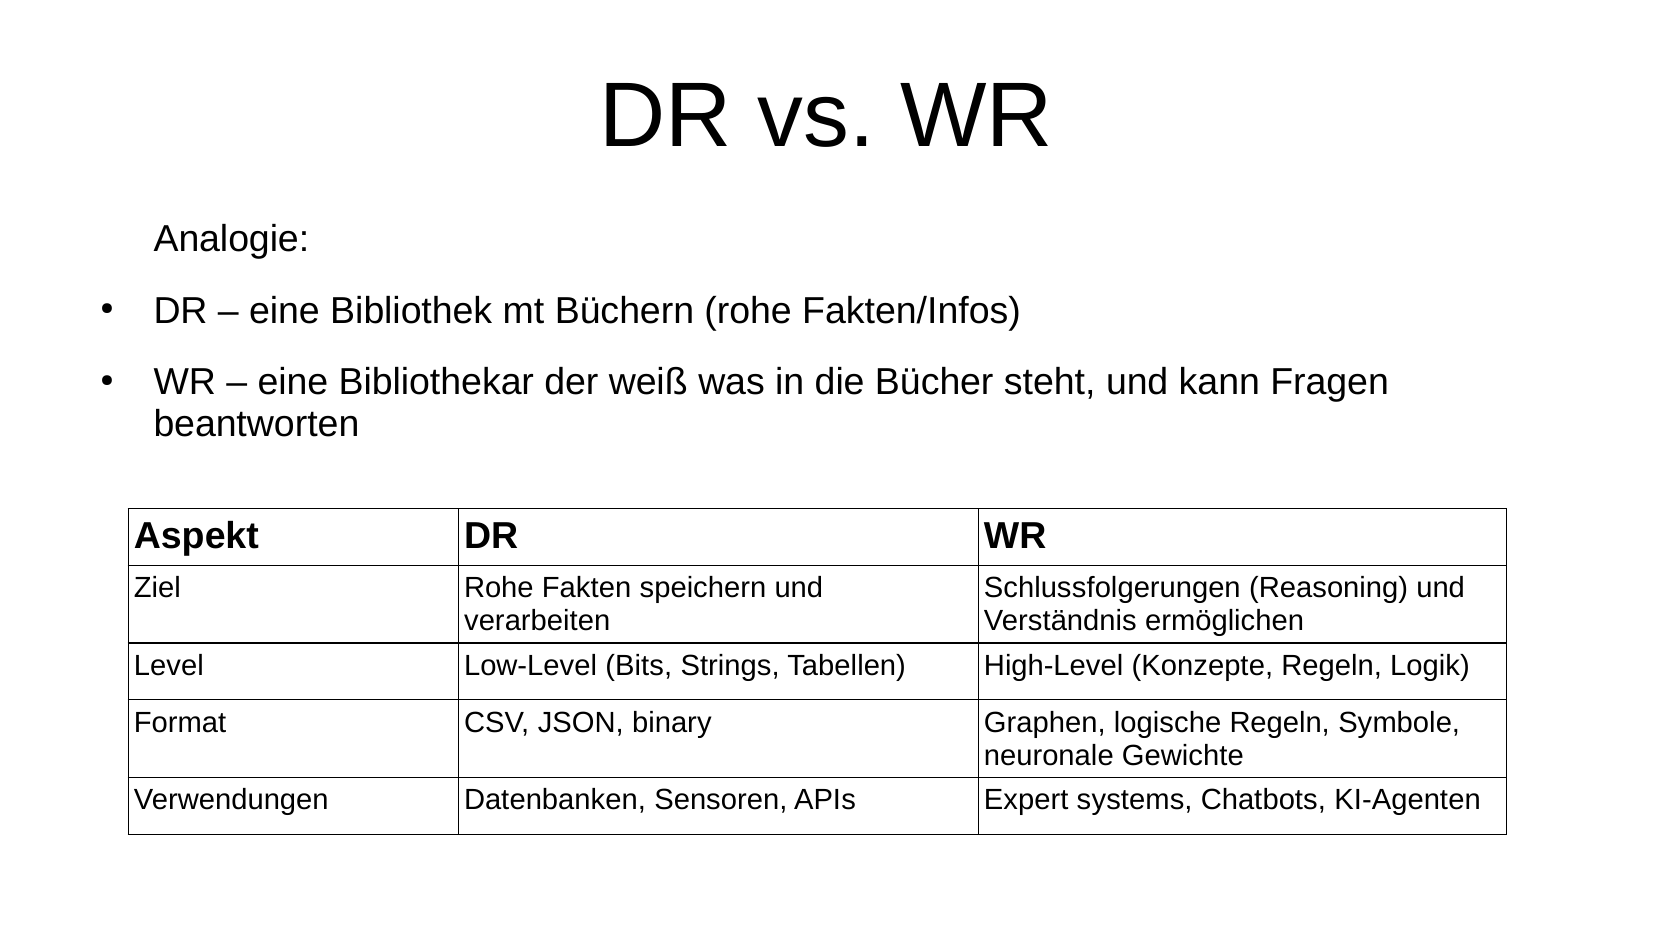

# DR vs. WR
Analogie:
DR – eine Bibliothek mt Büchern (rohe Fakten/Infos)
WR – eine Bibliothekar der weiß was in die Bücher steht, und kann Fragen beantworten
| Aspekt | DR | WR |
| --- | --- | --- |
| Ziel | Rohe Fakten speichern und verarbeiten | Schlussfolgerungen (Reasoning) und Verständnis ermöglichen |
| Level | Low-Level (Bits, Strings, Tabellen) | High-Level (Konzepte, Regeln, Logik) |
| Format | CSV, JSON, binary | Graphen, logische Regeln, Symbole, neuronale Gewichte |
| Verwendungen | Datenbanken, Sensoren, APIs | Expert systems, Chatbots, KI-Agenten |